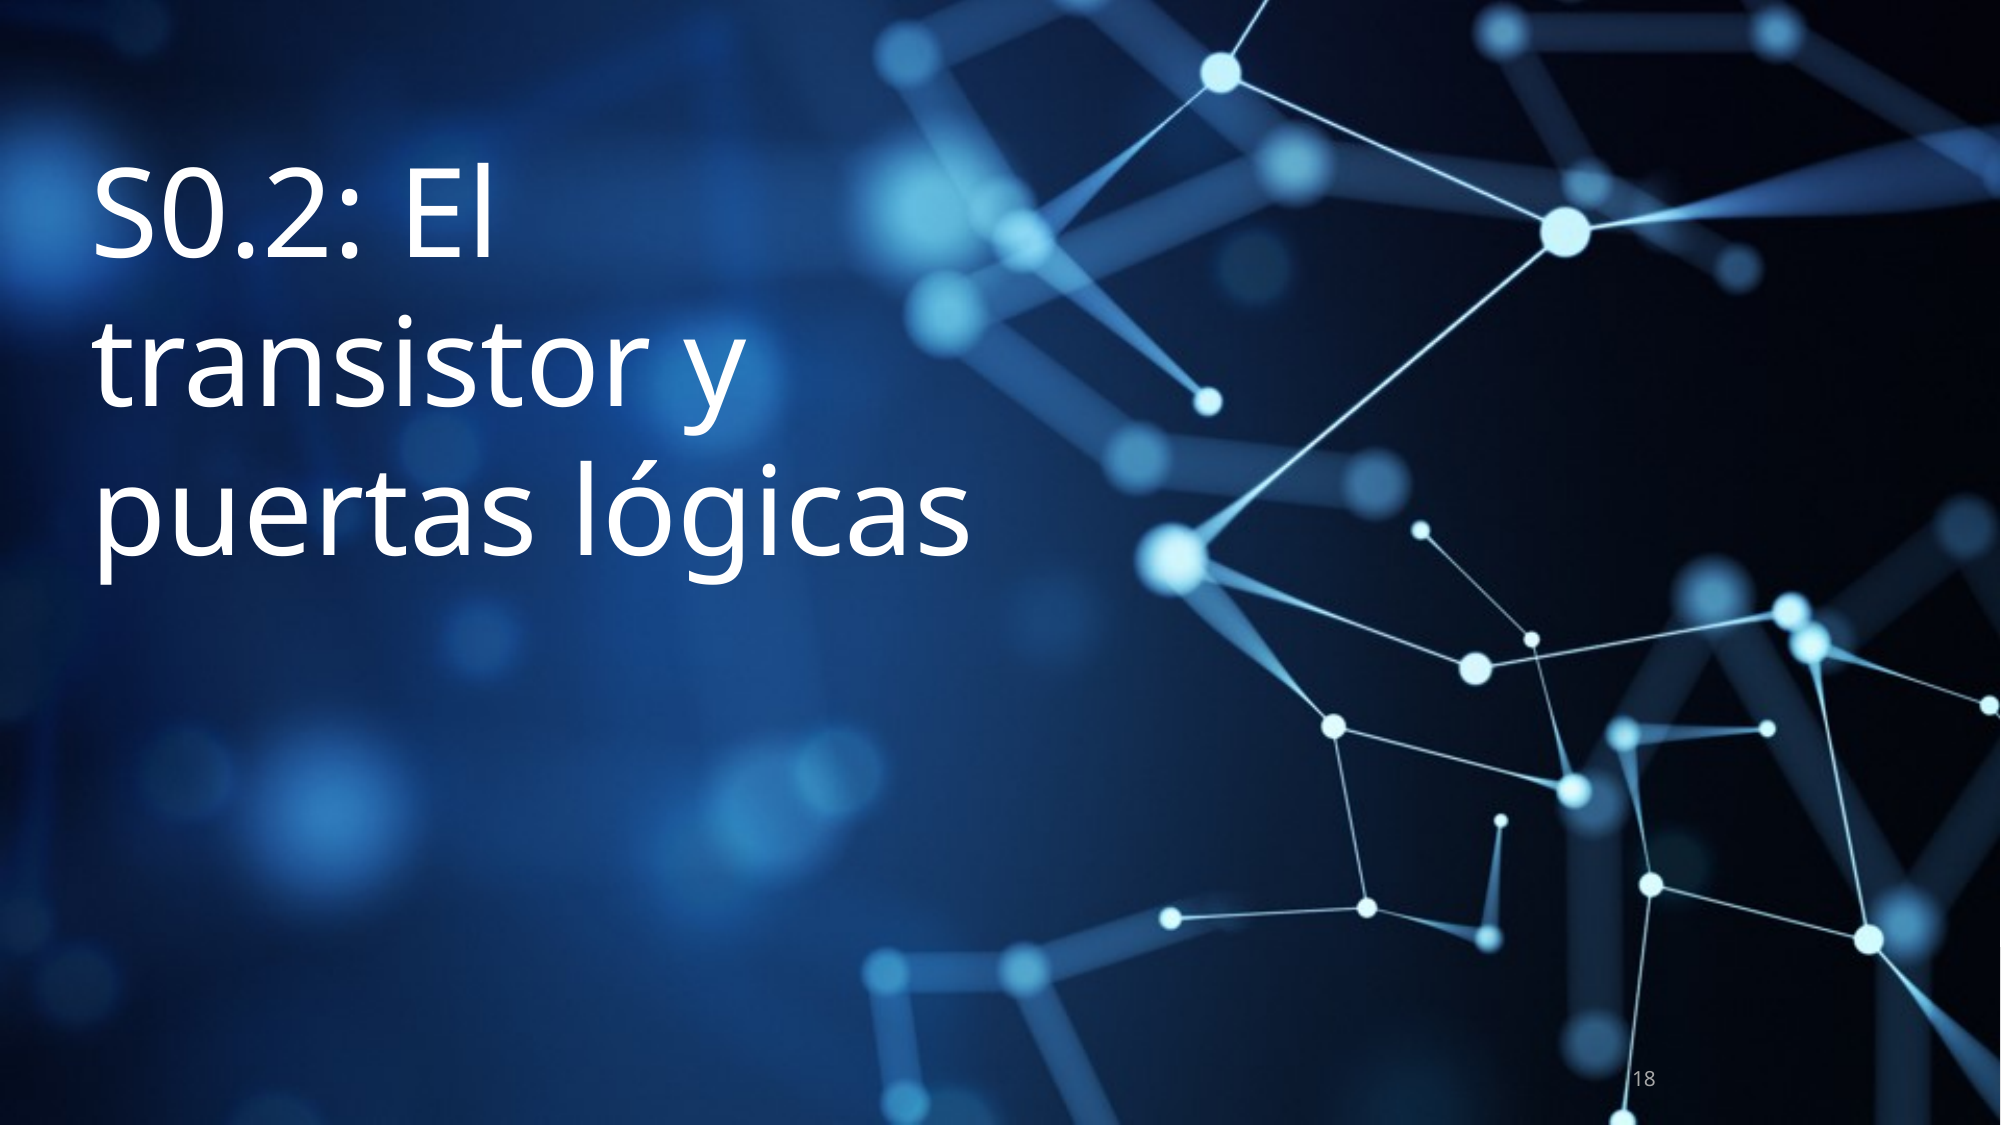

# S0.2: El transistor y puertas lógicas